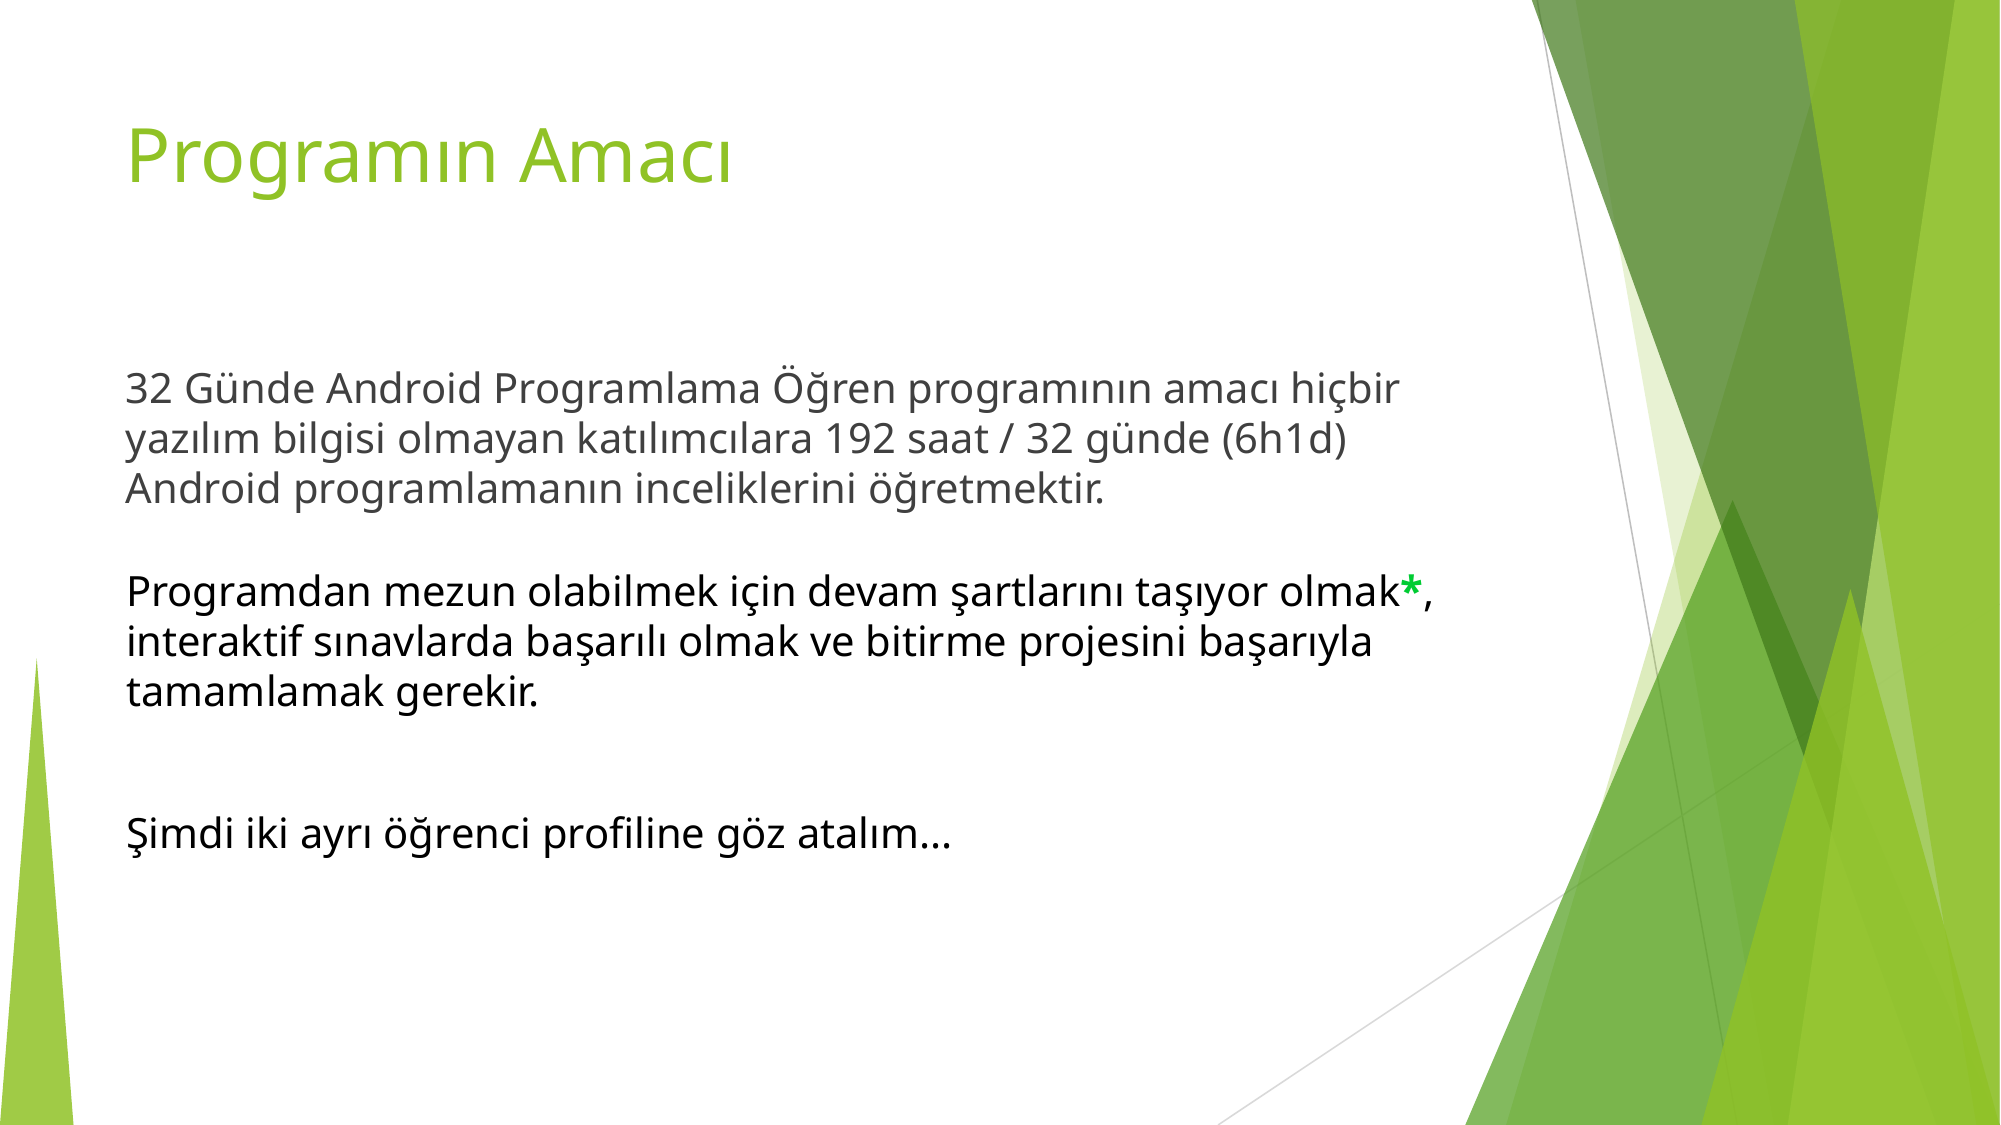

# Programın Amacı
32 Günde Android Programlama Öğren programının amacı hiçbir yazılım bilgisi olmayan katılımcılara 192 saat / 32 günde (6h1d) Android programlamanın inceliklerini öğretmektir.
Programdan mezun olabilmek için devam şartlarını taşıyor olmak*, interaktif sınavlarda başarılı olmak ve bitirme projesini başarıyla tamamlamak gerekir.
Şimdi iki ayrı öğrenci profiline göz atalım...